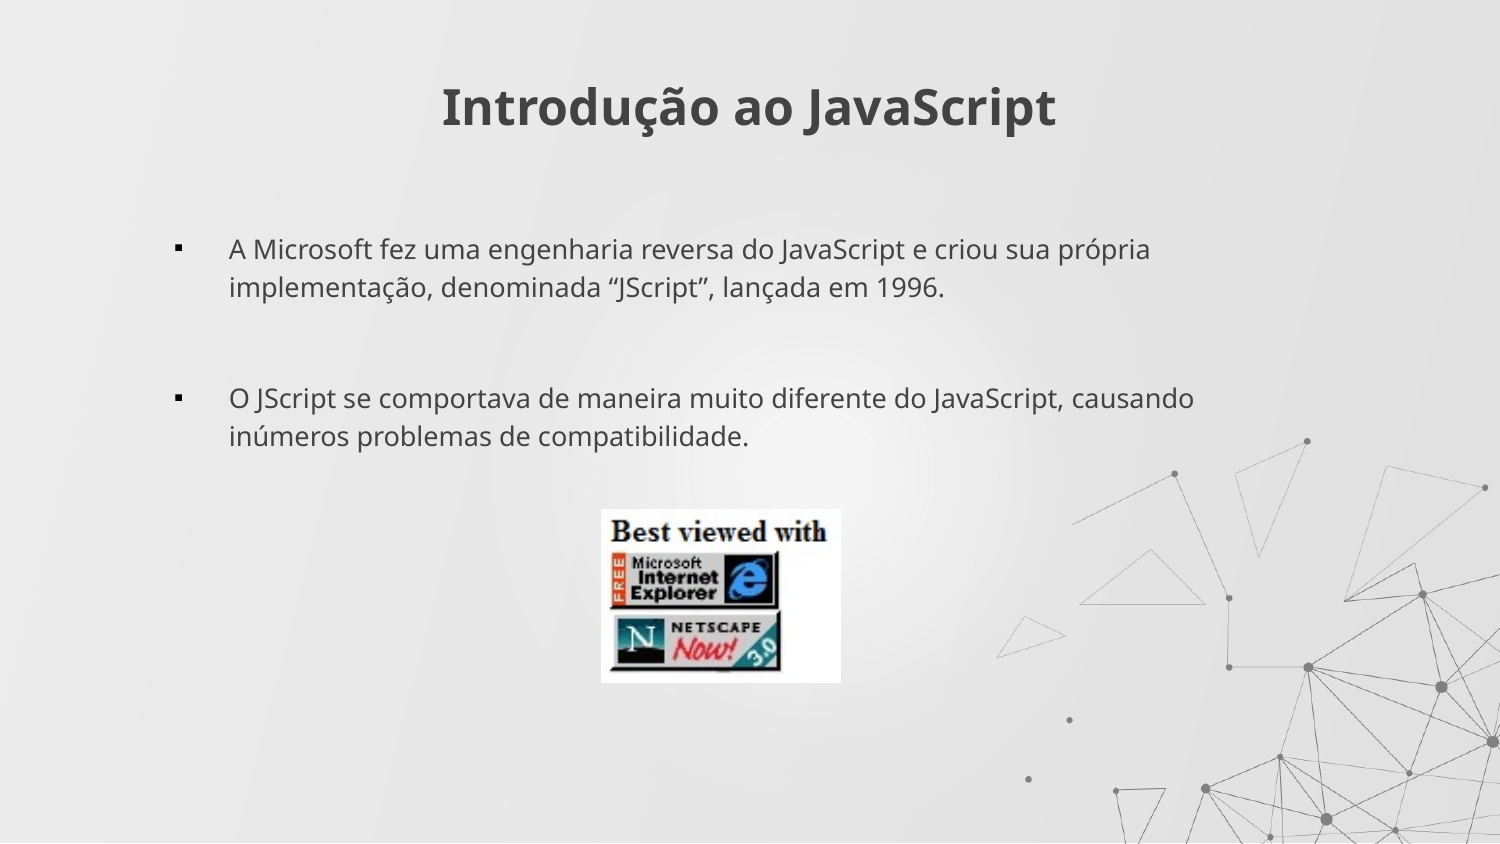

Introdução ao JavaScript
# A Microsoft fez uma engenharia reversa do JavaScript e criou sua própria implementação, denominada “JScript”, lançada em 1996.
O JScript se comportava de maneira muito diferente do JavaScript, causando inúmeros problemas de compatibilidade.